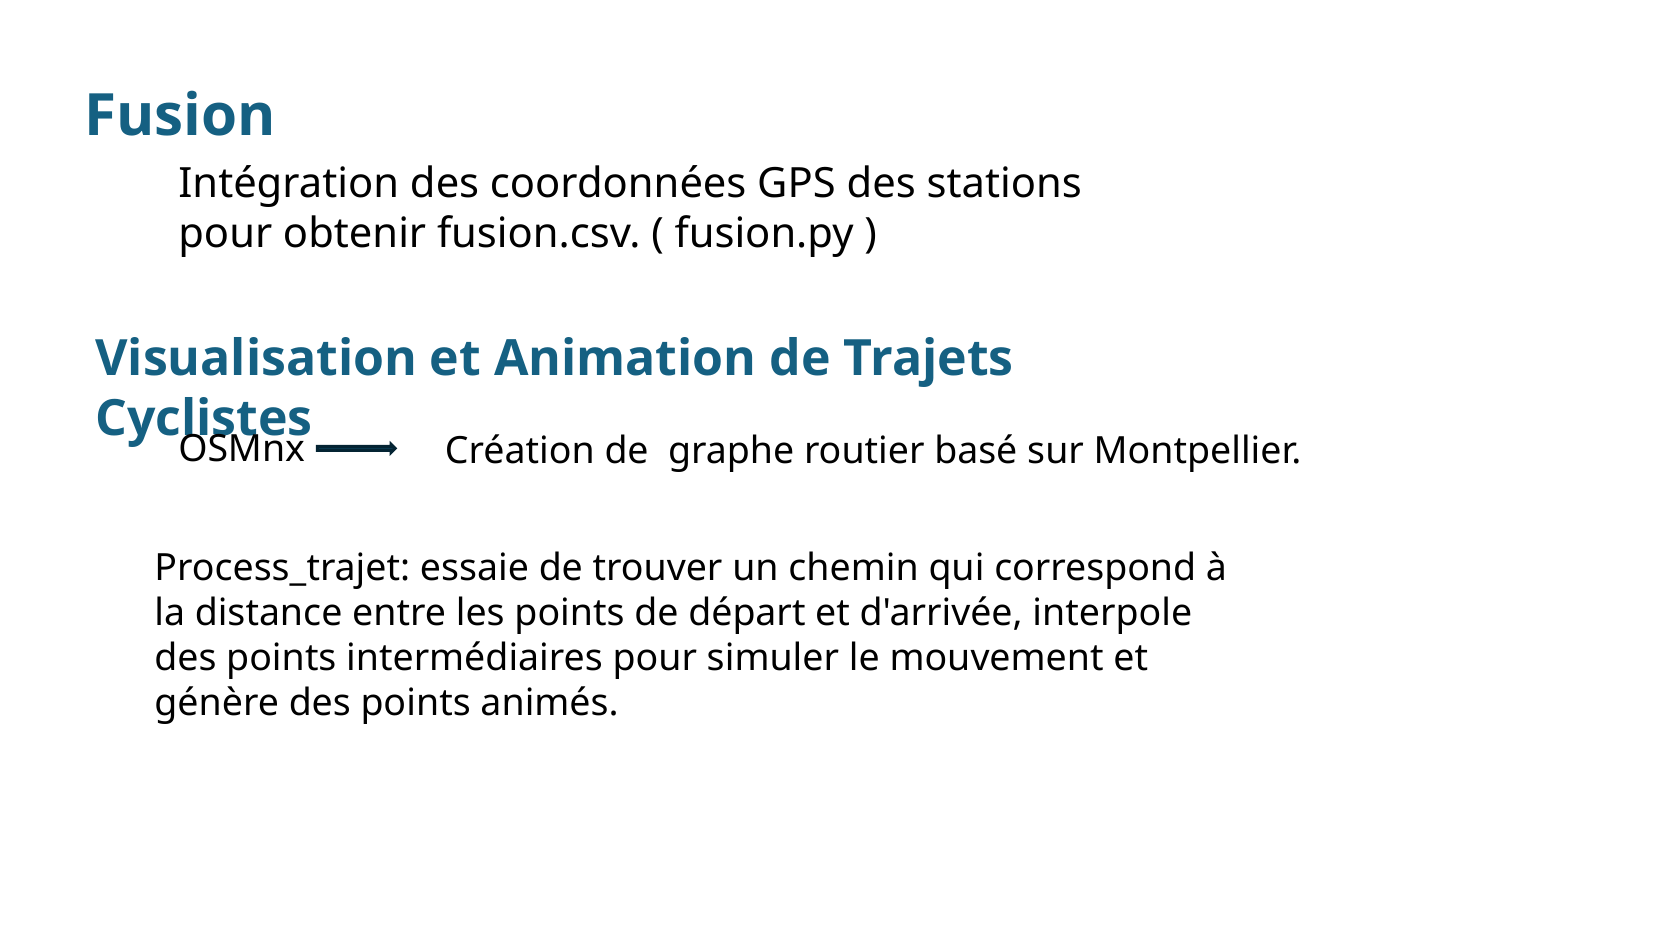

Fusion
Intégration des coordonnées GPS des stations pour obtenir fusion.csv. ( fusion.py )
Visualisation et Animation de Trajets Cyclistes
OSMnx
Création de graphe routier basé sur Montpellier.
Process_trajet: essaie de trouver un chemin qui correspond à la distance entre les points de départ et d'arrivée, interpole des points intermédiaires pour simuler le mouvement et génère des points animés.